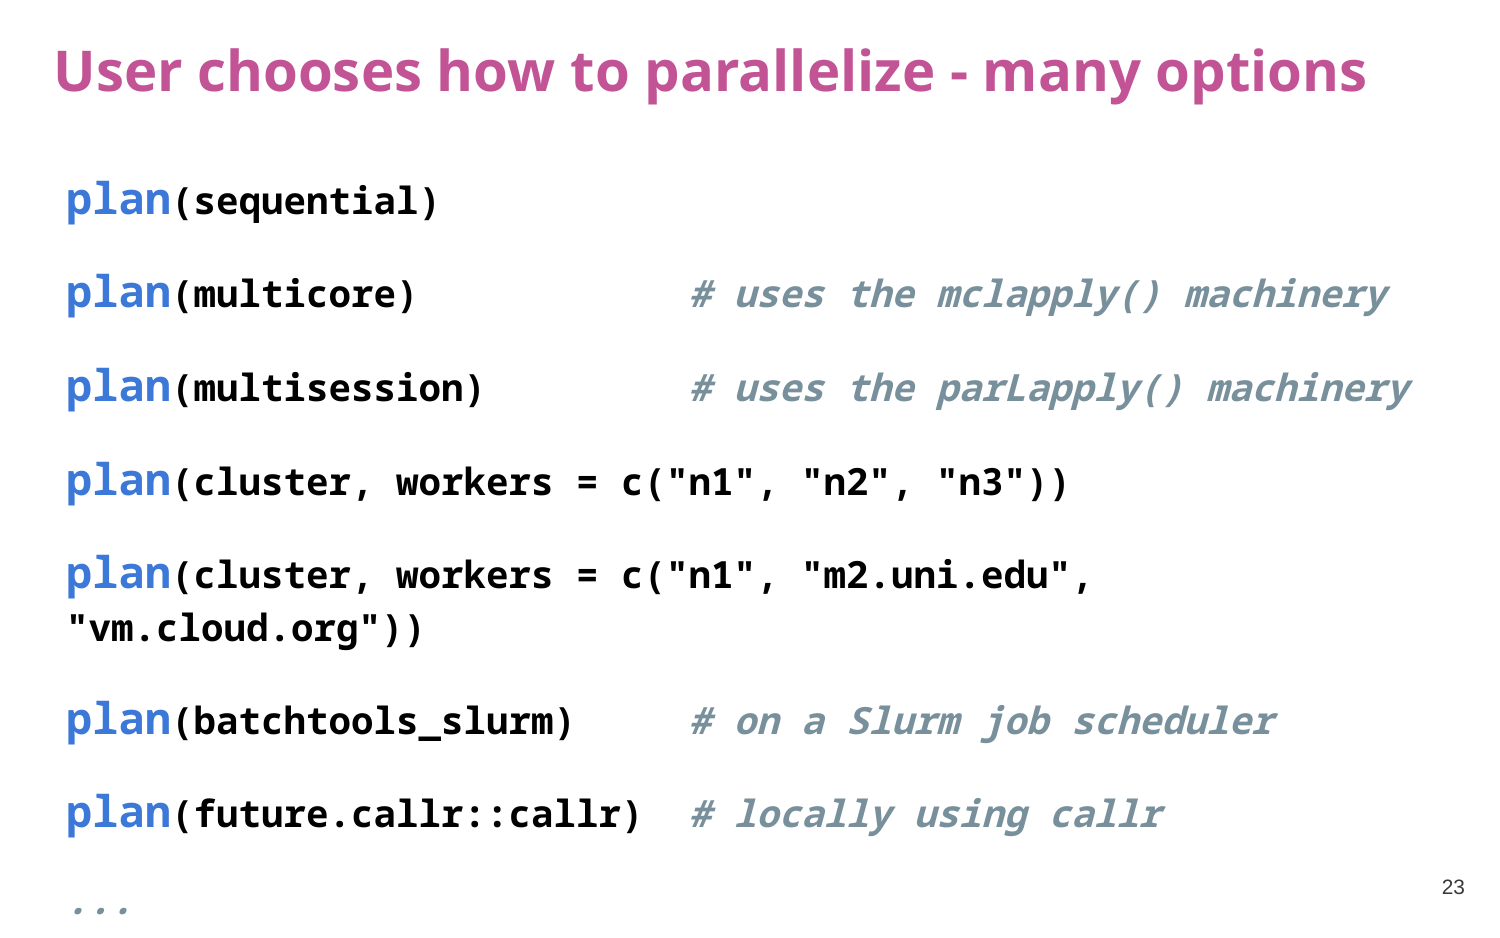

# User chooses how to parallelize - many options
plan(sequential)
plan(multicore) # uses the mclapply() machinery
plan(multisession) # uses the parLapply() machinery
plan(cluster, workers = c("n1", "n2", "n3"))
plan(cluster, workers = c("n1", "m2.uni.edu", "vm.cloud.org"))
plan(batchtools_slurm) # on a Slurm job scheduler
plan(future.callr::callr) # locally using callr
...